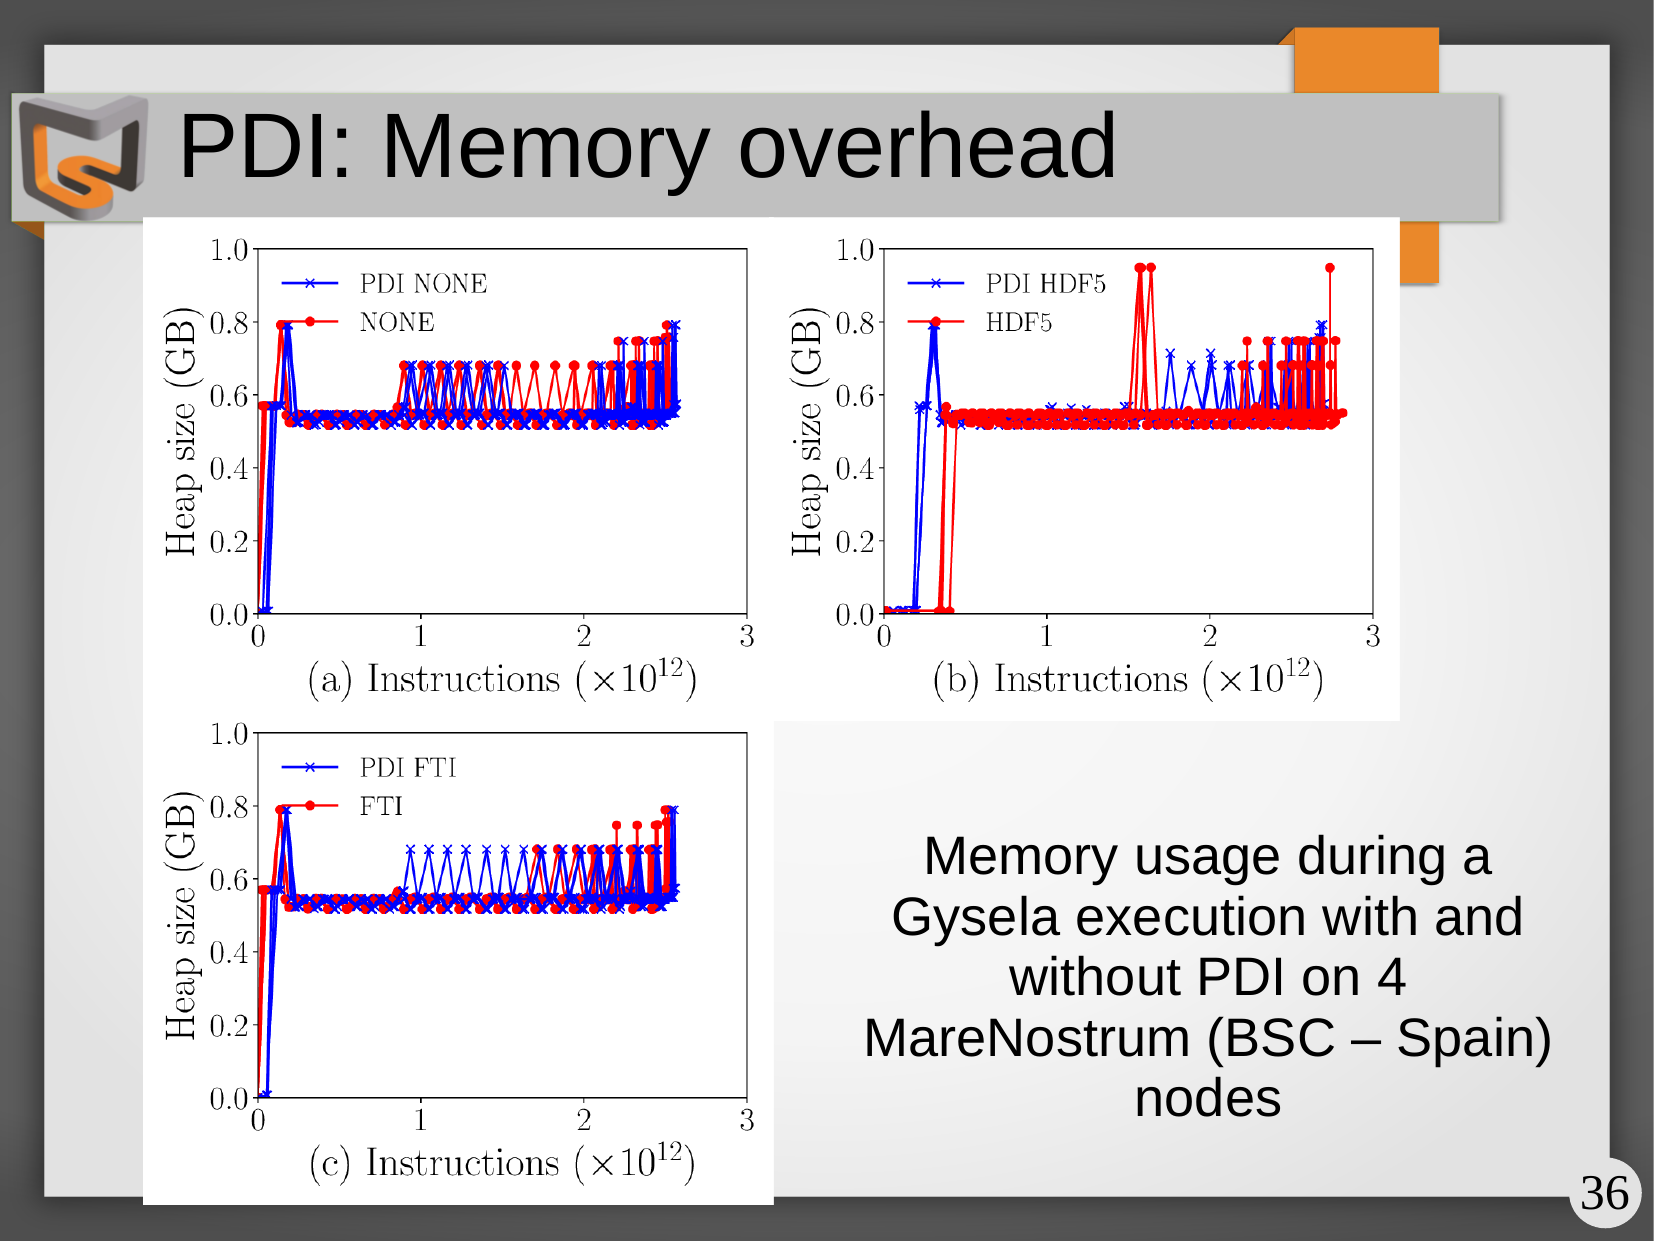

# PDI: Memory overhead
Memory usage during a Gysela execution with and without PDI on 4 MareNostrum (BSC – Spain) nodes